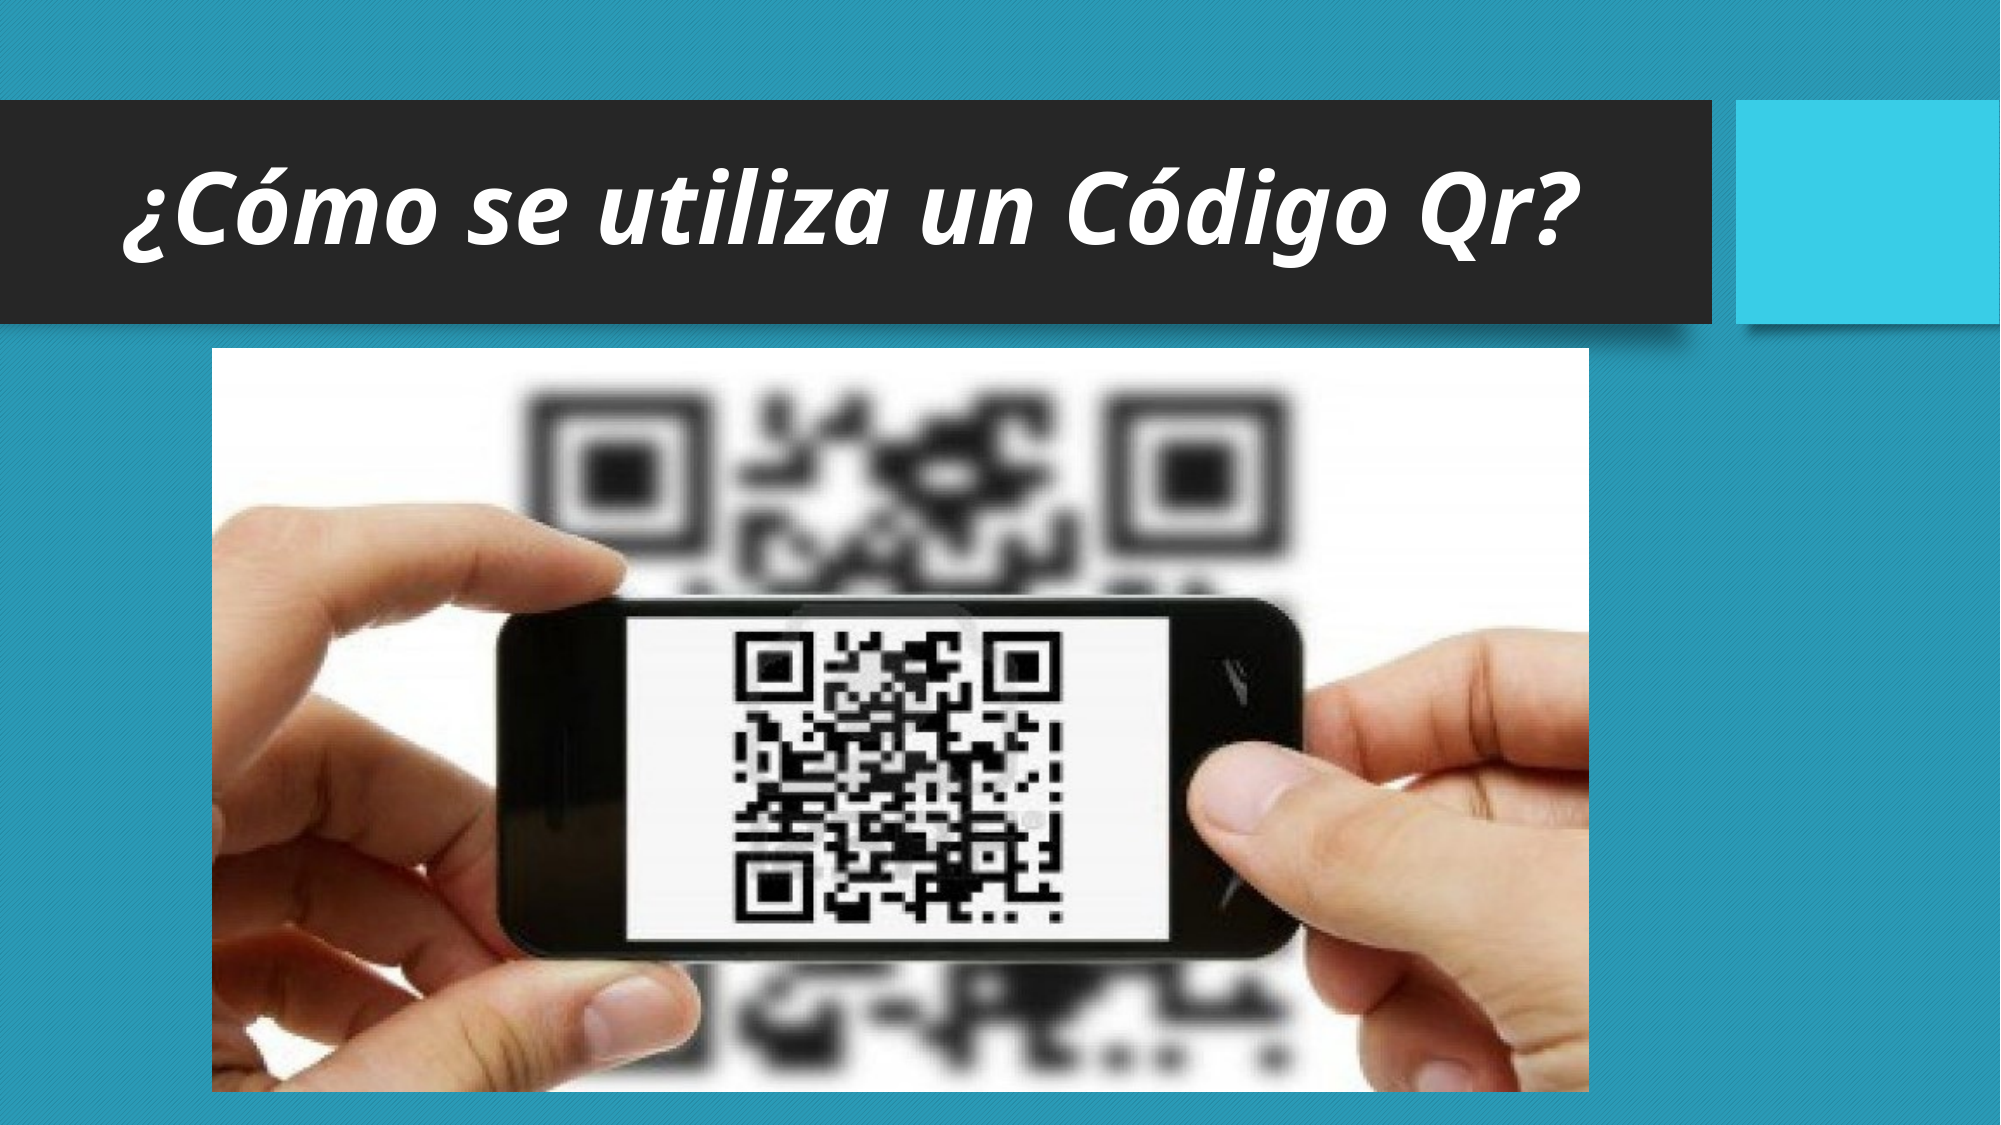

# ¿Cómo se utiliza un Código Qr?